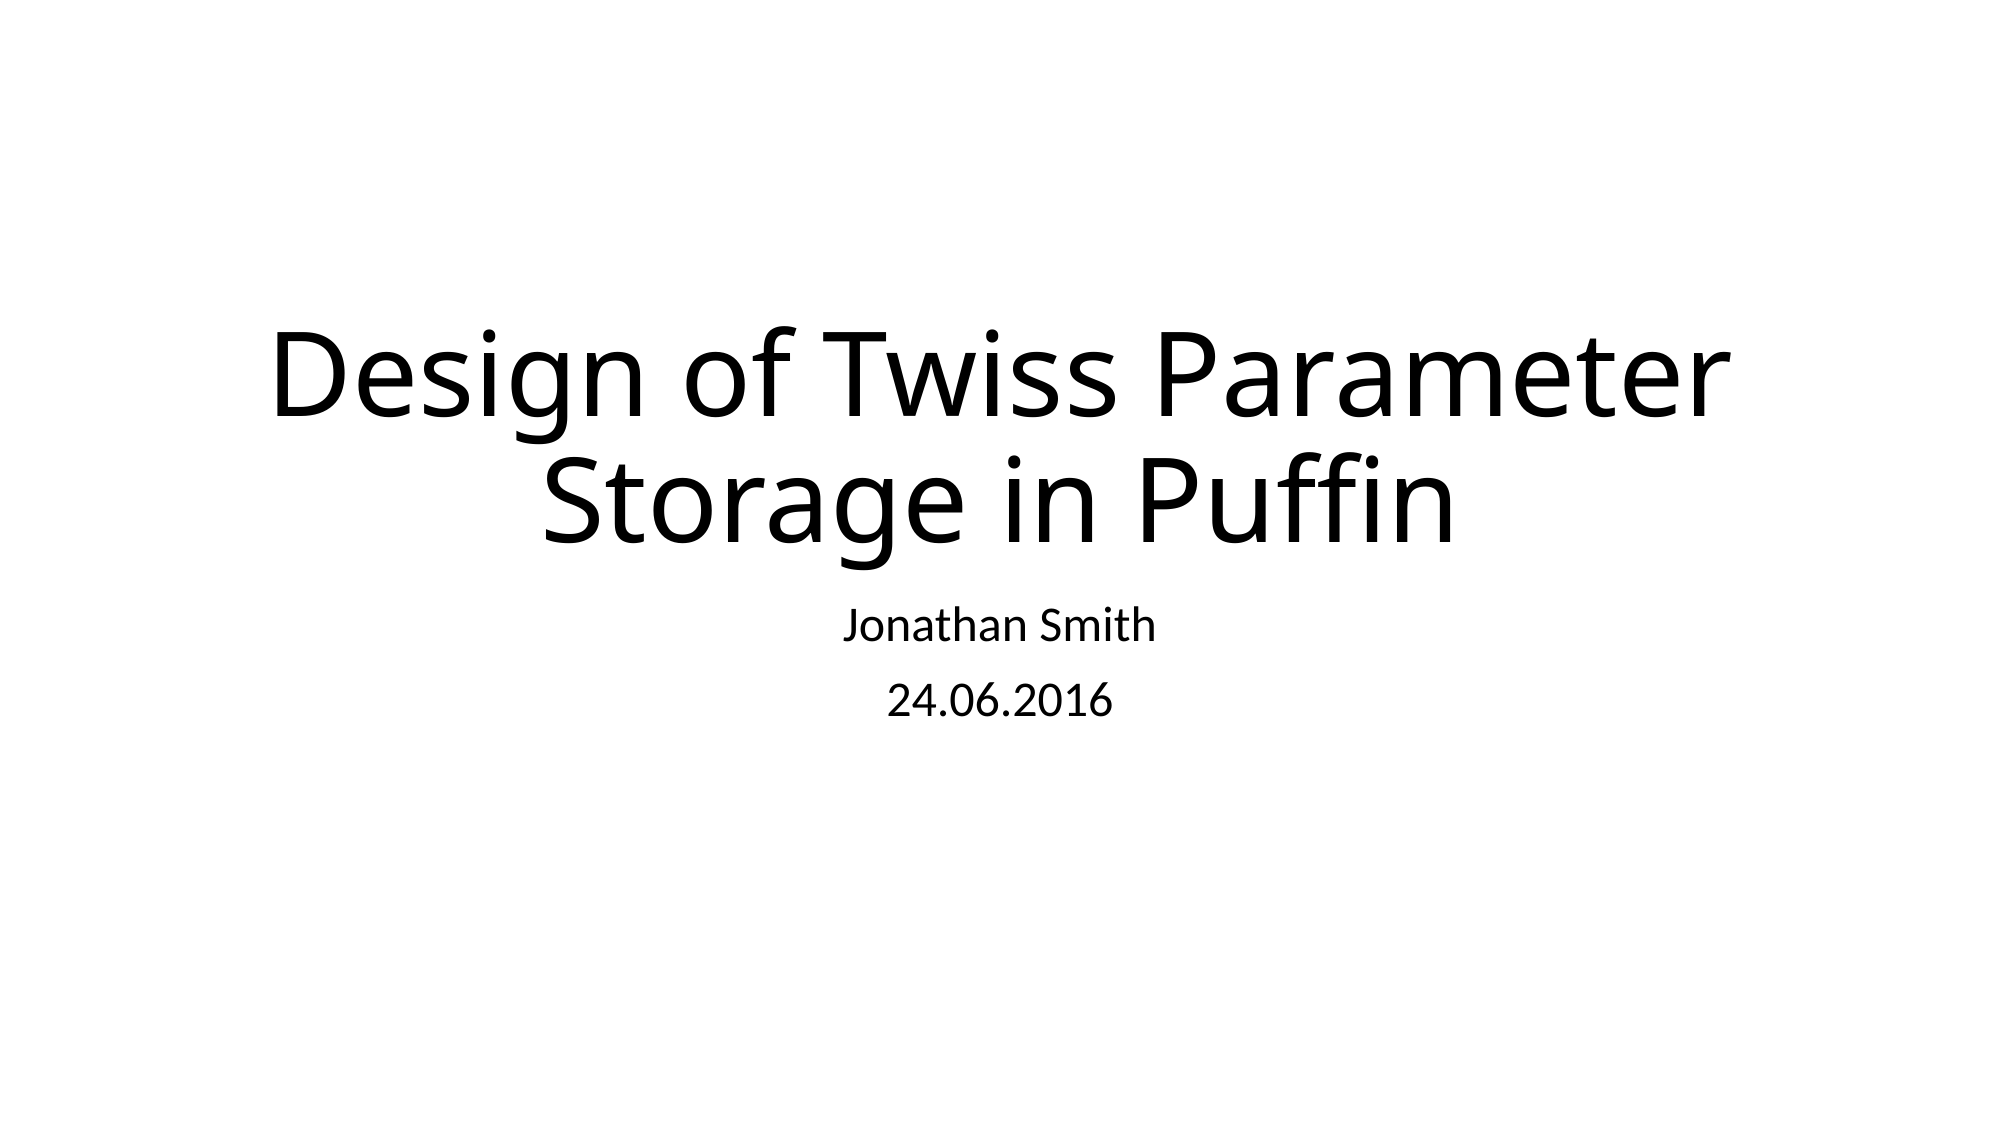

# Design of Twiss Parameter Storage in Puffin
Jonathan Smith
24.06.2016